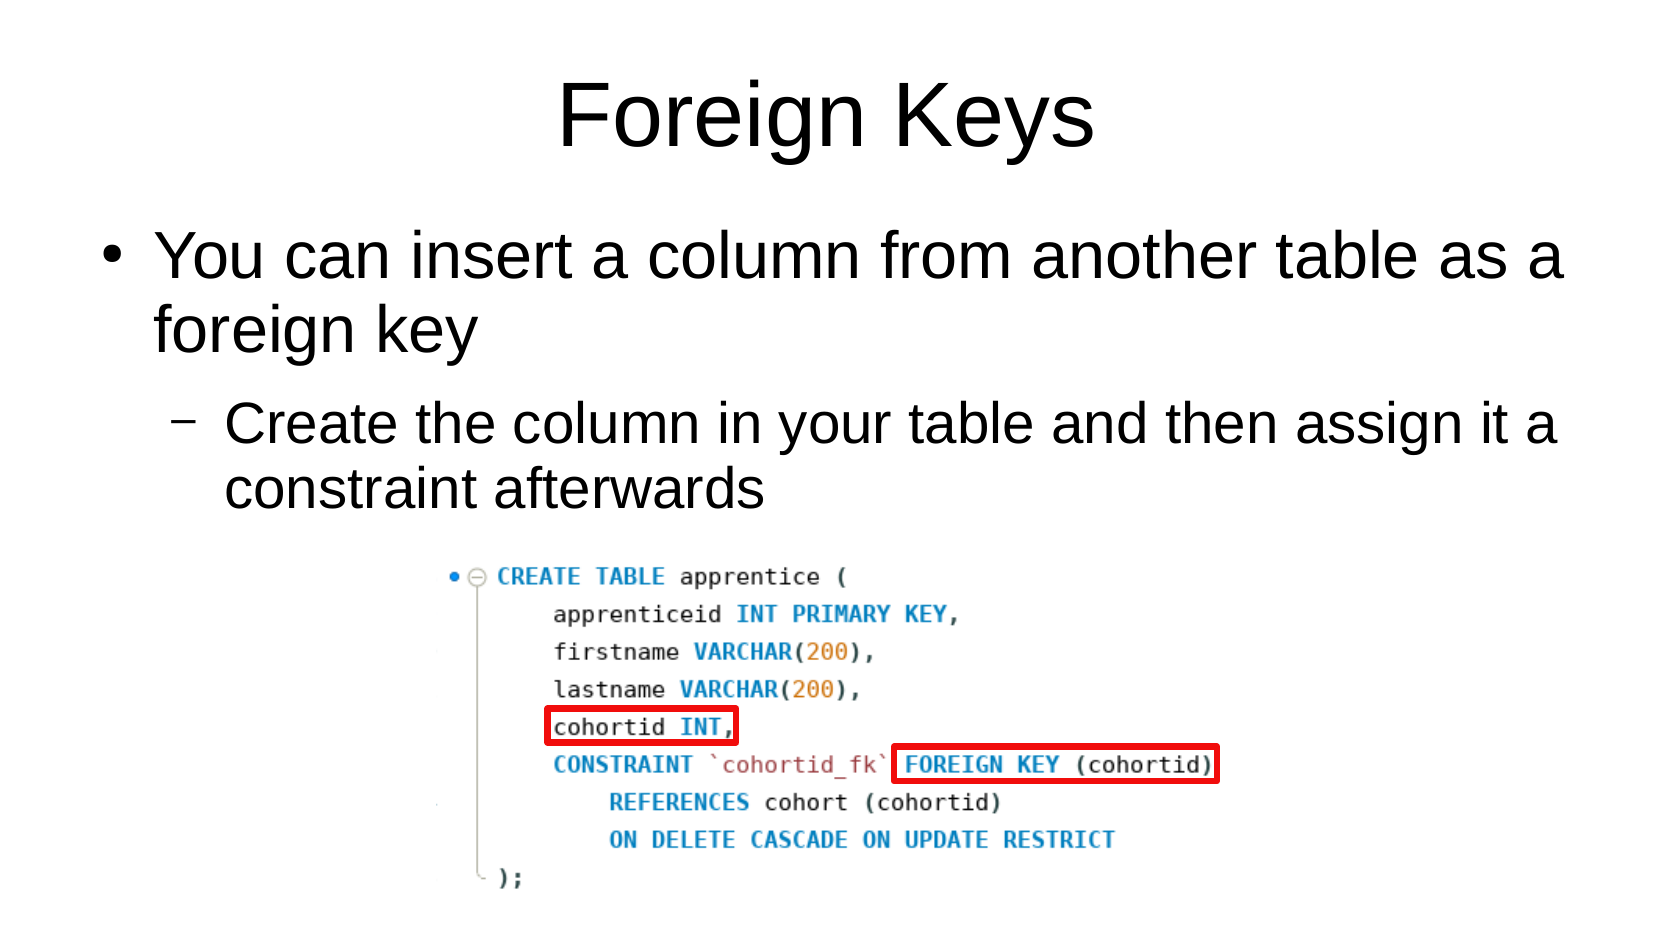

# Foreign Keys
You can insert a column from another table as a foreign key
Create the column in your table and then assign it a constraint afterwards